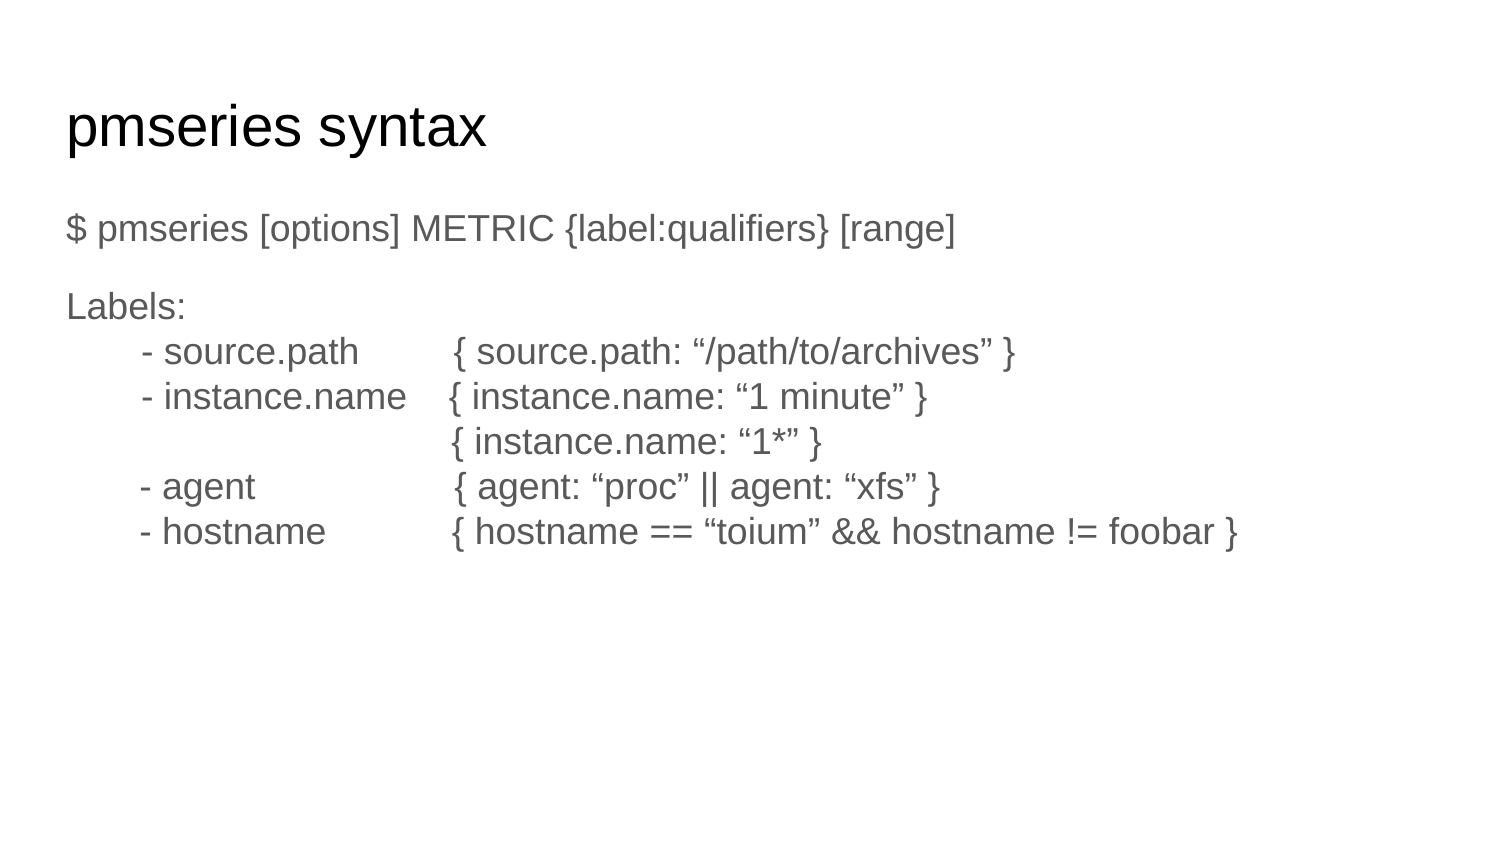

# pmseries syntax
$ pmseries [options] METRIC {label:qualifiers} [range]
Labels:
	- source.path { source.path: “/path/to/archives” }
	- instance.name { instance.name: “1 minute” }
					 { instance.name: “1*” }
 - agent { agent: “proc” || agent: “xfs” }
 - hostname { hostname == “toium” && hostname != foobar }